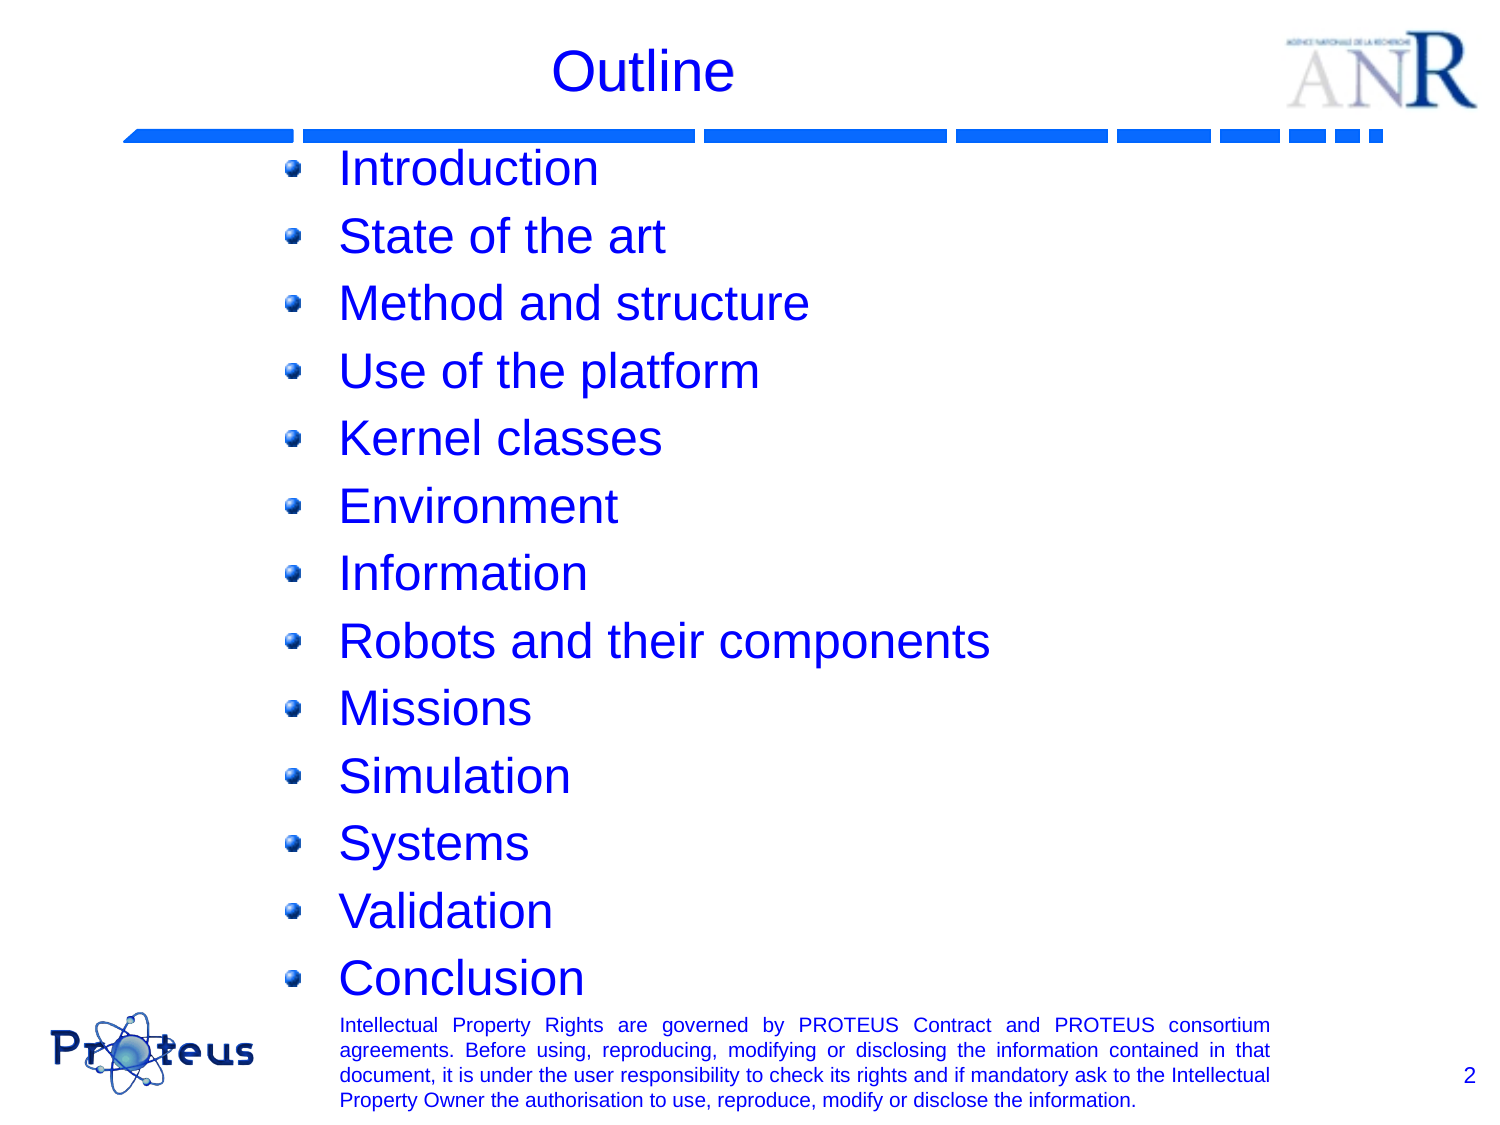

# Outline
Introduction
State of the art
Method and structure
Use of the platform
Kernel classes
Environment
Information
Robots and their components
Missions
Simulation
Systems
Validation
Conclusion
2